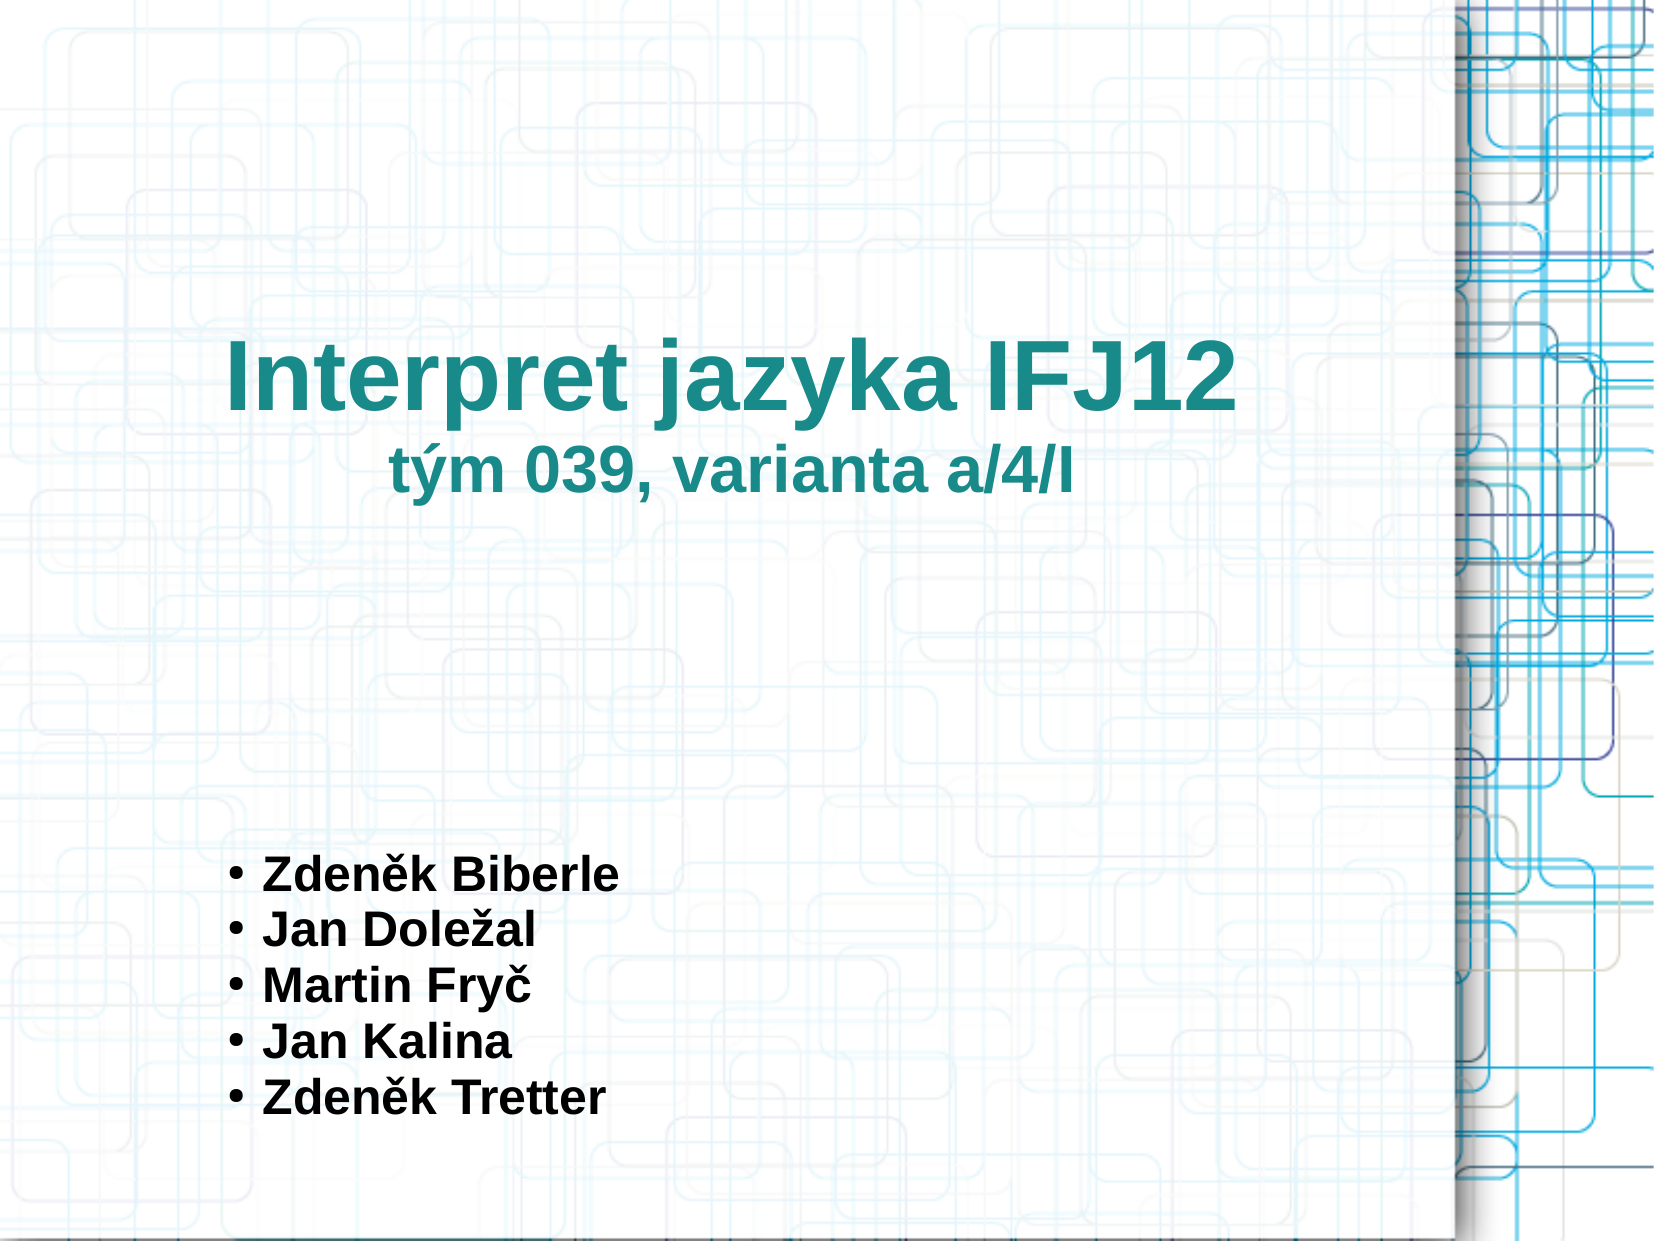

# Interpret jazyka IFJ12 tým 039, varianta a/4/I
Zdeněk Biberle
Jan Doležal
Martin Fryč
Jan Kalina
Zdeněk Tretter